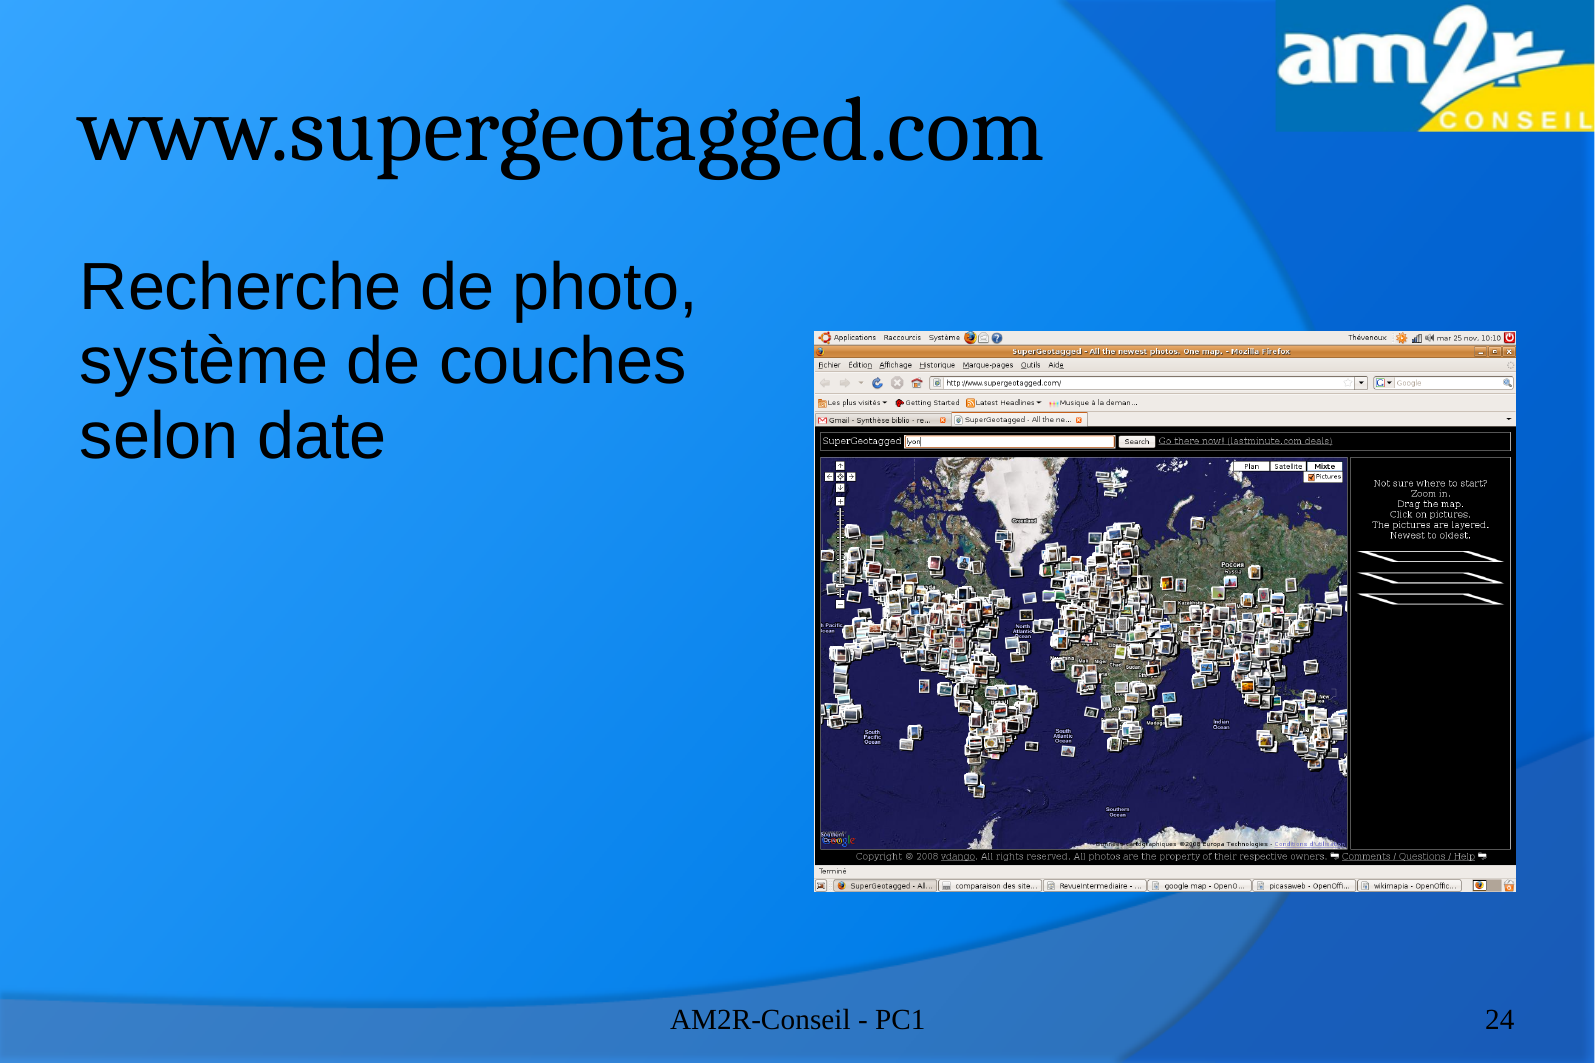

# www.supergeotagged.com
Recherche de photo, système de couches selon date
AM2R-Conseil - PC1
24